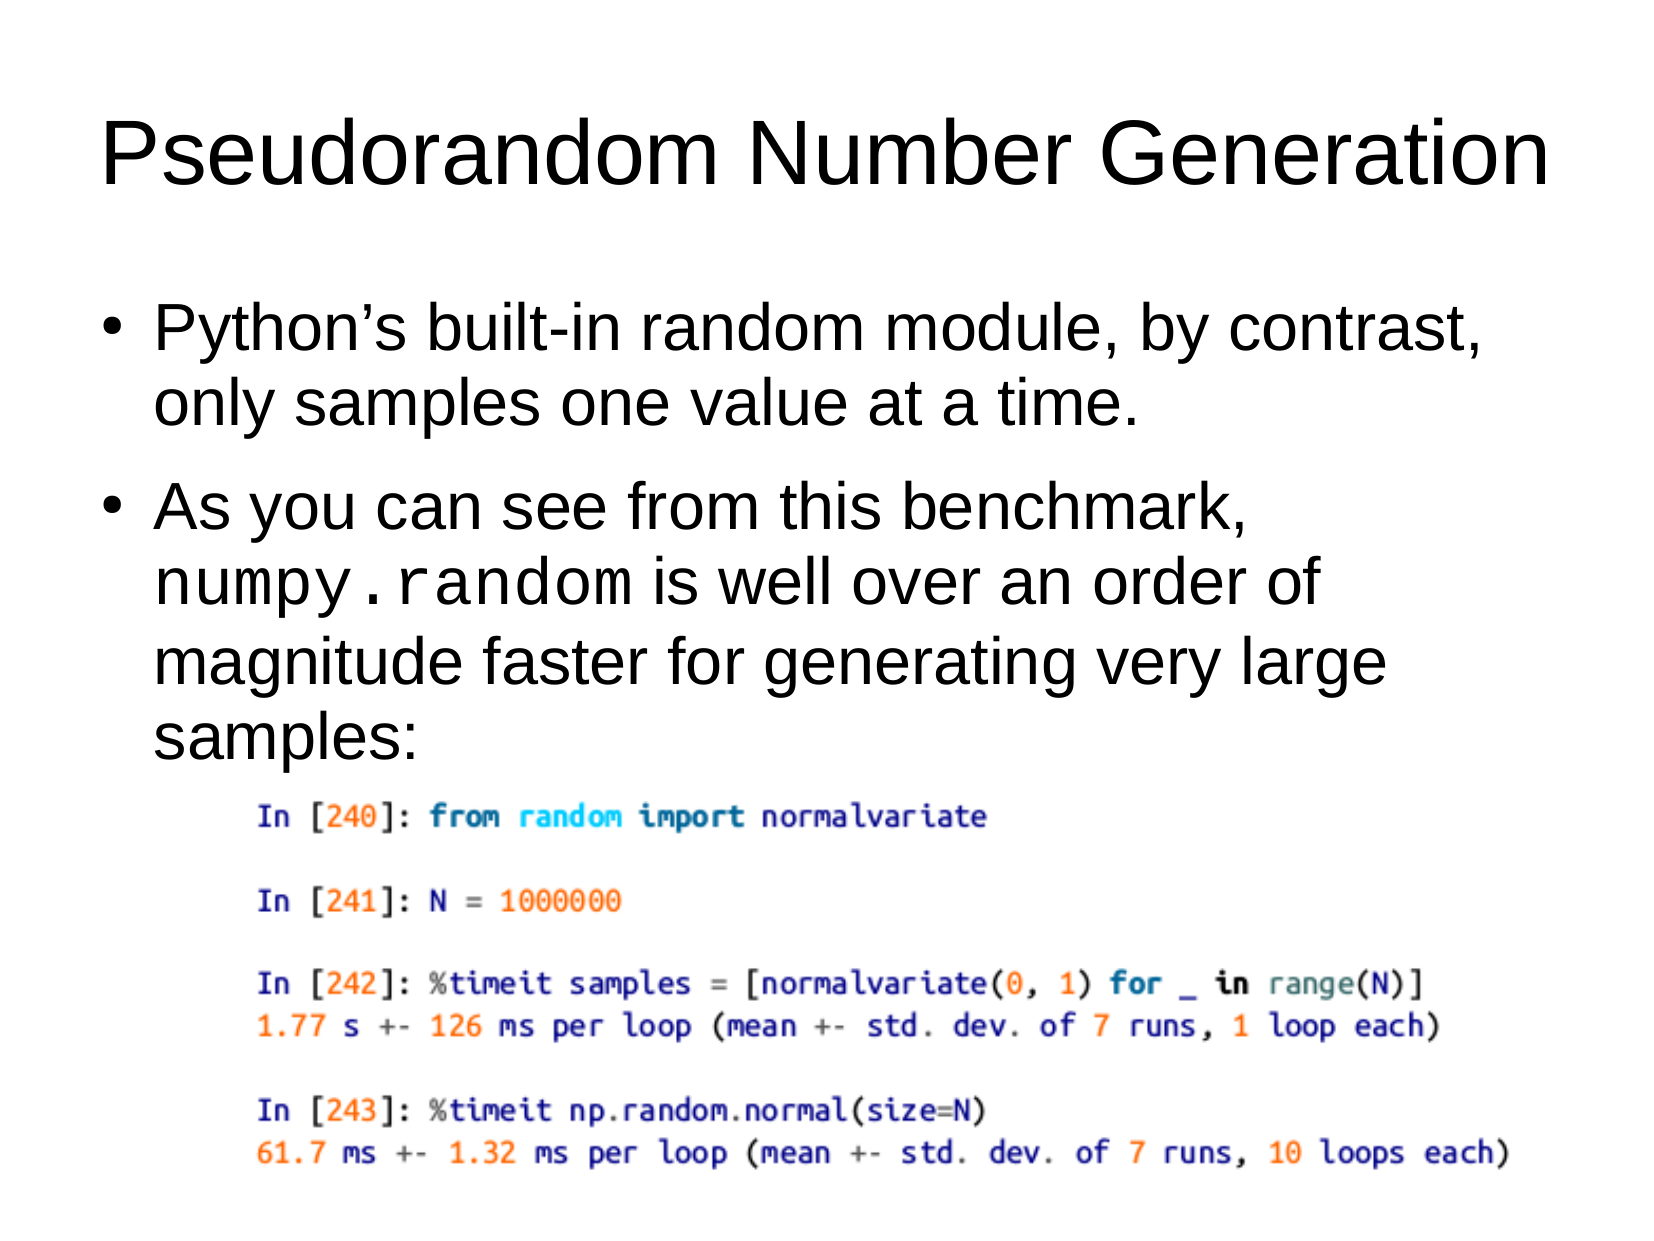

# Pseudorandom Number Generation
Python’s built-in random module, by contrast, only samples one value at a time.
As you can see from this benchmark, numpy.random is well over an order of magnitude faster for generating very large samples: